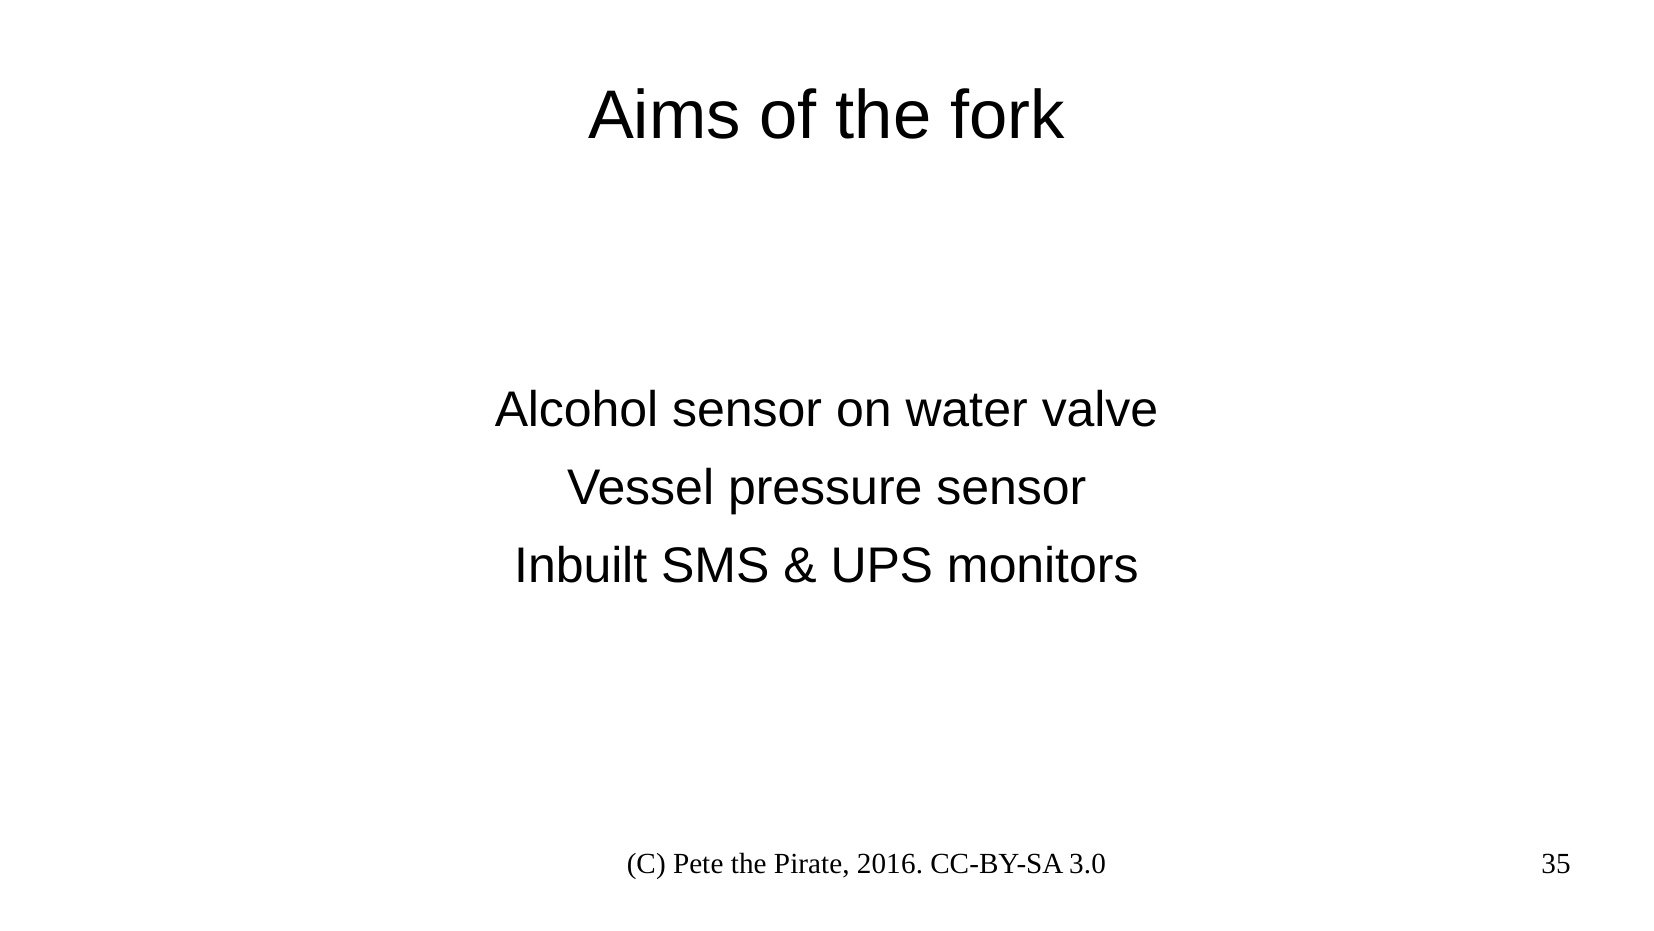

# Aims of the fork
Alcohol sensor on water valve
Vessel pressure sensor
Inbuilt SMS & UPS monitors
(C) Pete the Pirate, 2016. CC-BY-SA 3.0
35